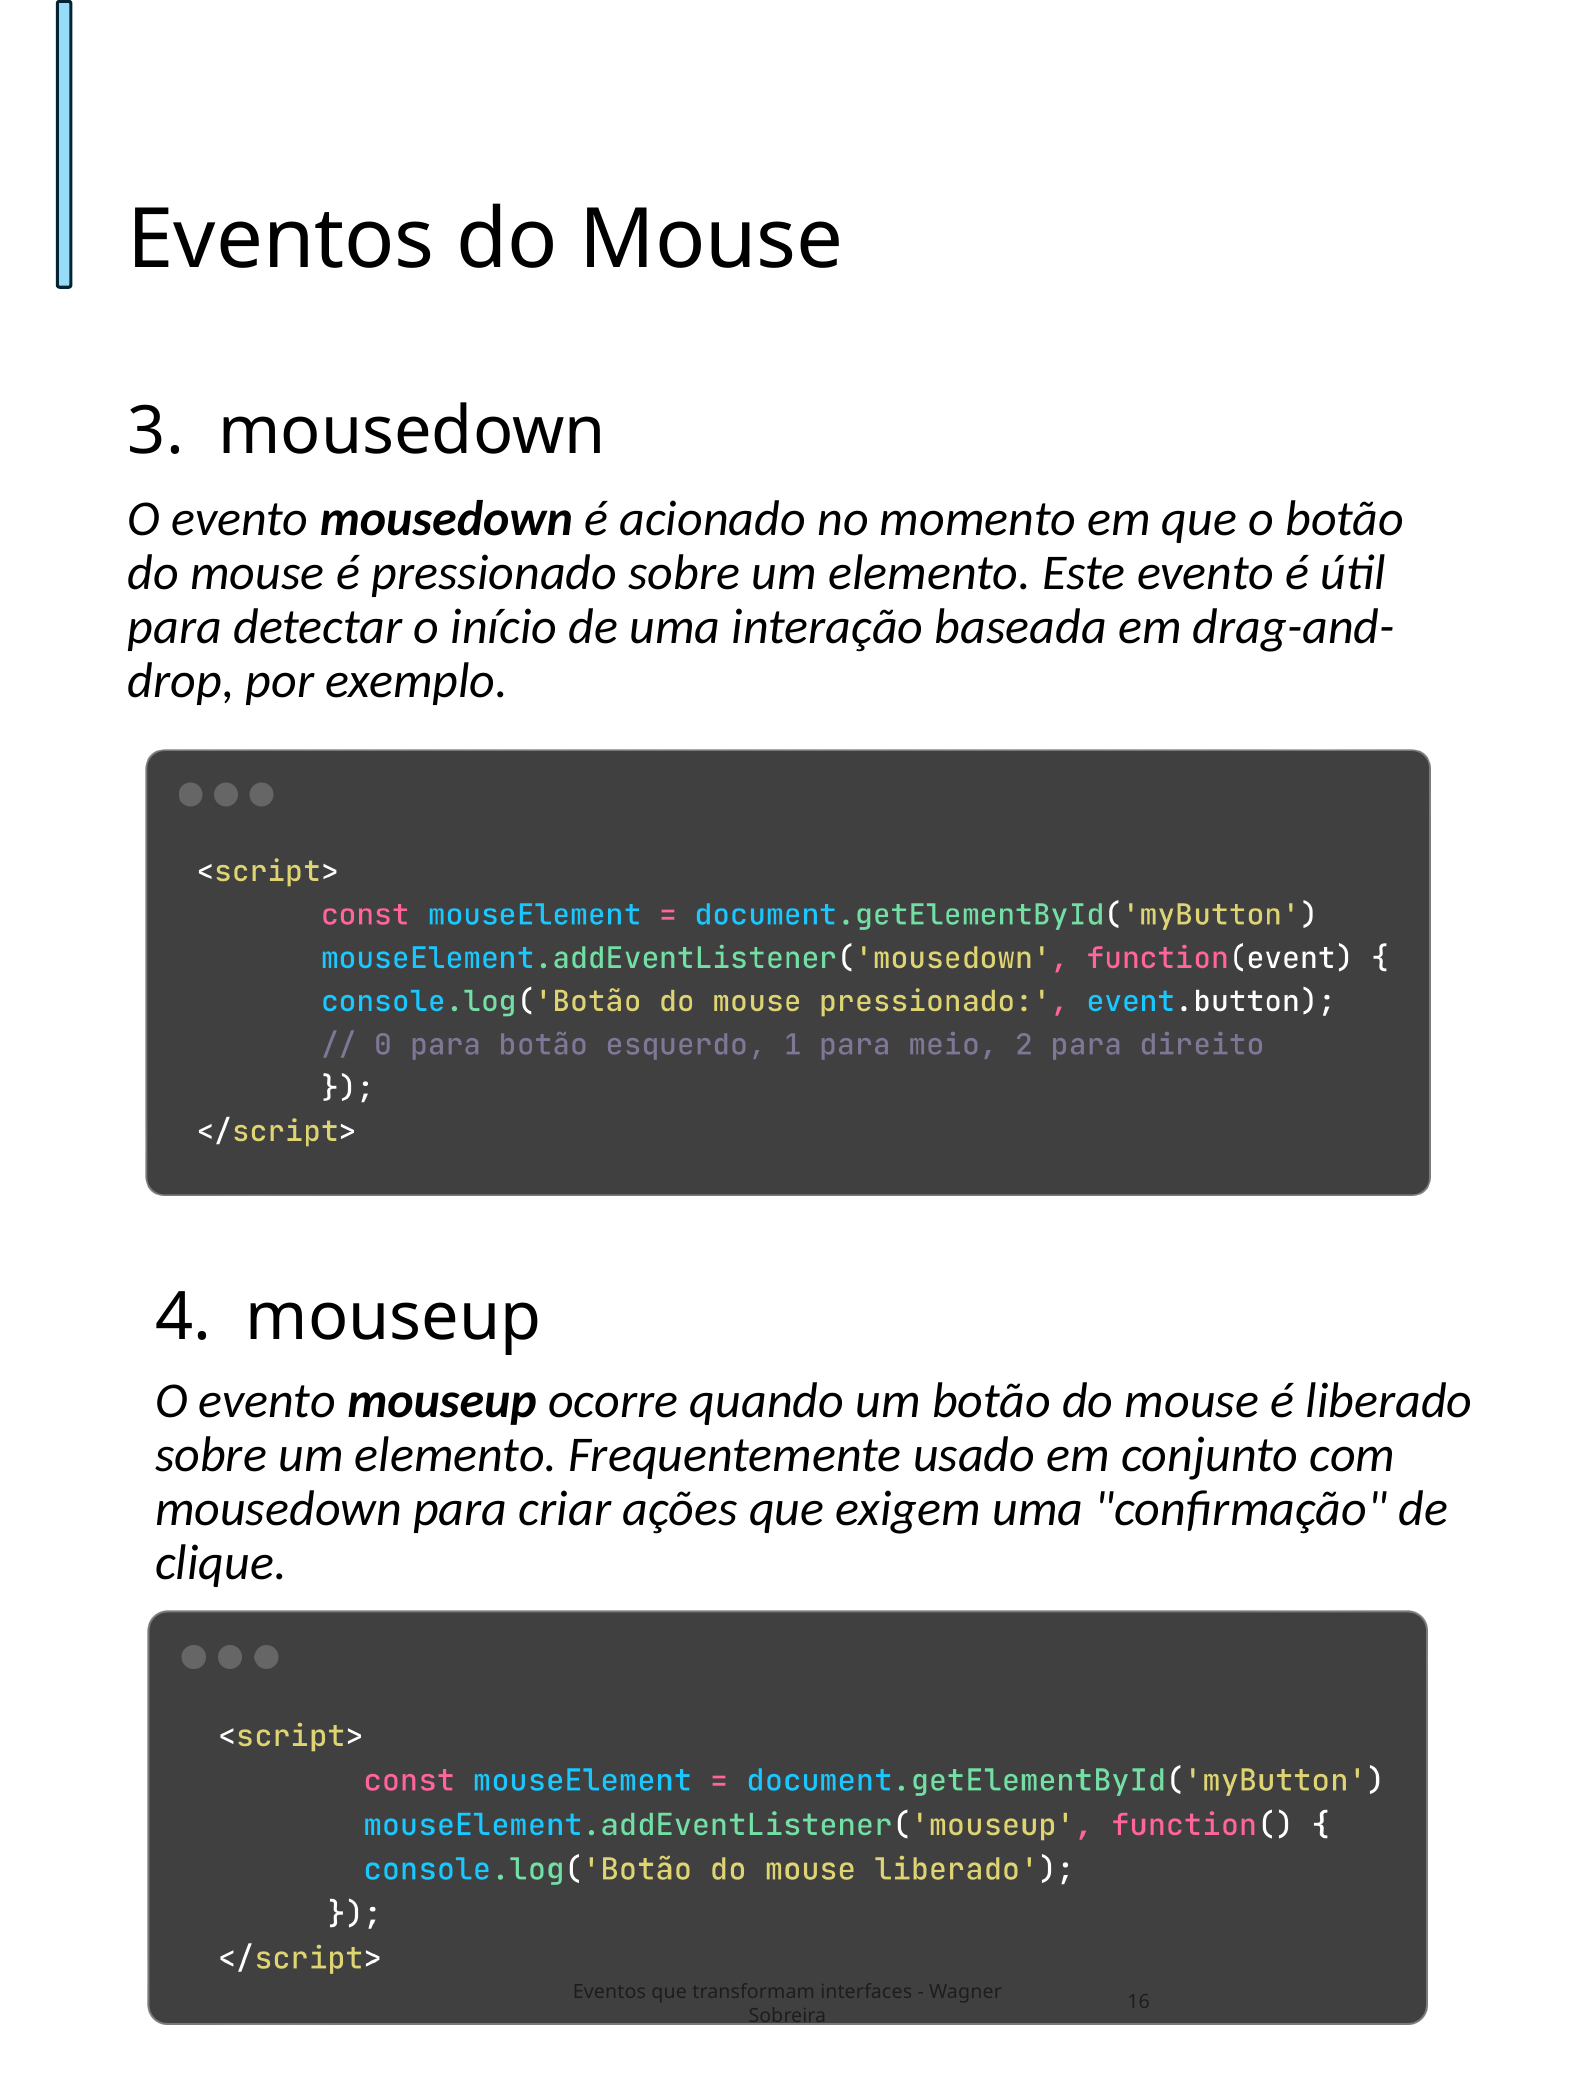

Eventos do Mouse
3.  mousedown
O evento mousedown é acionado no momento em que o botão do mouse é pressionado sobre um elemento. Este evento é útil para detectar o início de uma interação baseada em drag-and-drop, por exemplo.
4.  mouseup
O evento mouseup ocorre quando um botão do mouse é liberado sobre um elemento. Frequentemente usado em conjunto com mousedown para criar ações que exigem uma "confirmação" de clique.
Eventos que transformam interfaces - Wagner Sobreira